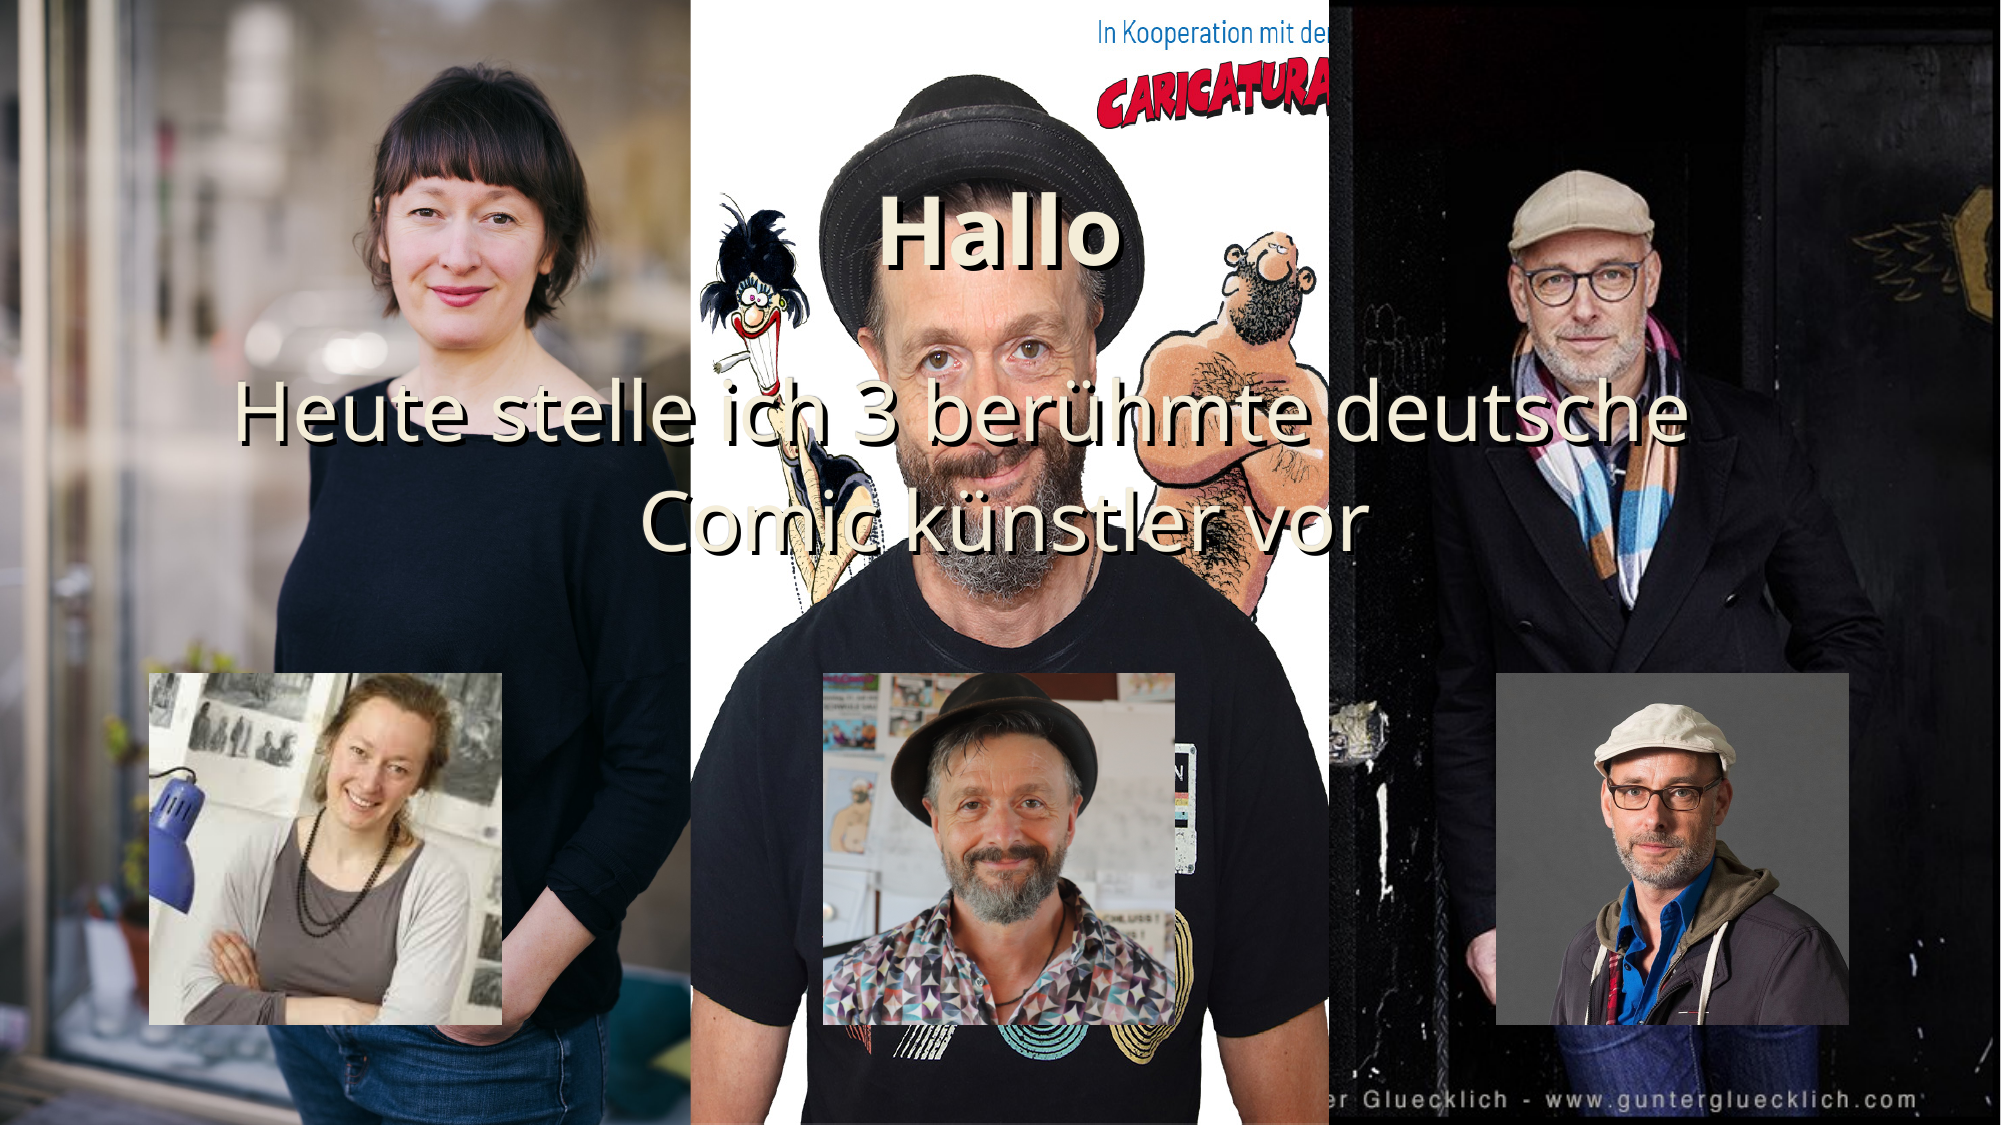

# Hallo
Heute stelle ich 3 berühmte deutsche Comic künstler vor